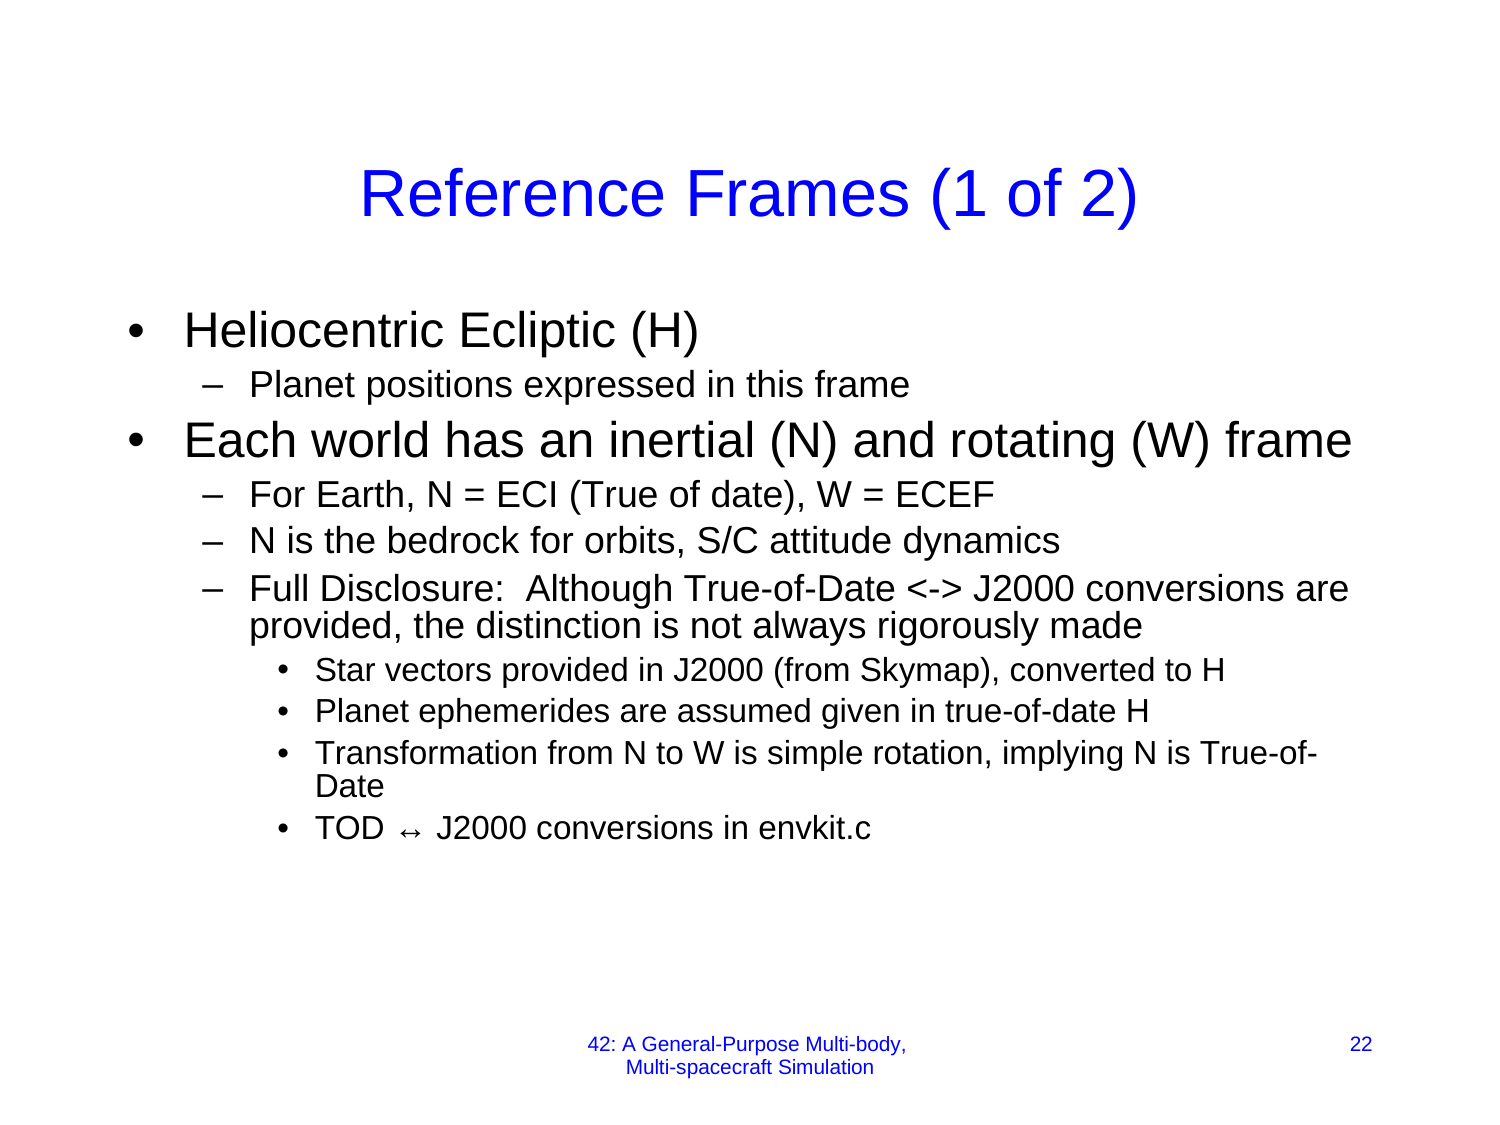

# Reference Frames (1 of 2)
Heliocentric Ecliptic (H)
Planet positions expressed in this frame
Each world has an inertial (N) and rotating (W) frame
For Earth, N = ECI (True of date), W = ECEF
N is the bedrock for orbits, S/C attitude dynamics
Full Disclosure: Although True-of-Date <-> J2000 conversions are provided, the distinction is not always rigorously made
Star vectors provided in J2000 (from Skymap), converted to H
Planet ephemerides are assumed given in true-of-date H
Transformation from N to W is simple rotation, implying N is True-of-Date
TOD ↔ J2000 conversions in envkit.c
42: The Mostly Harmless Simulation
22